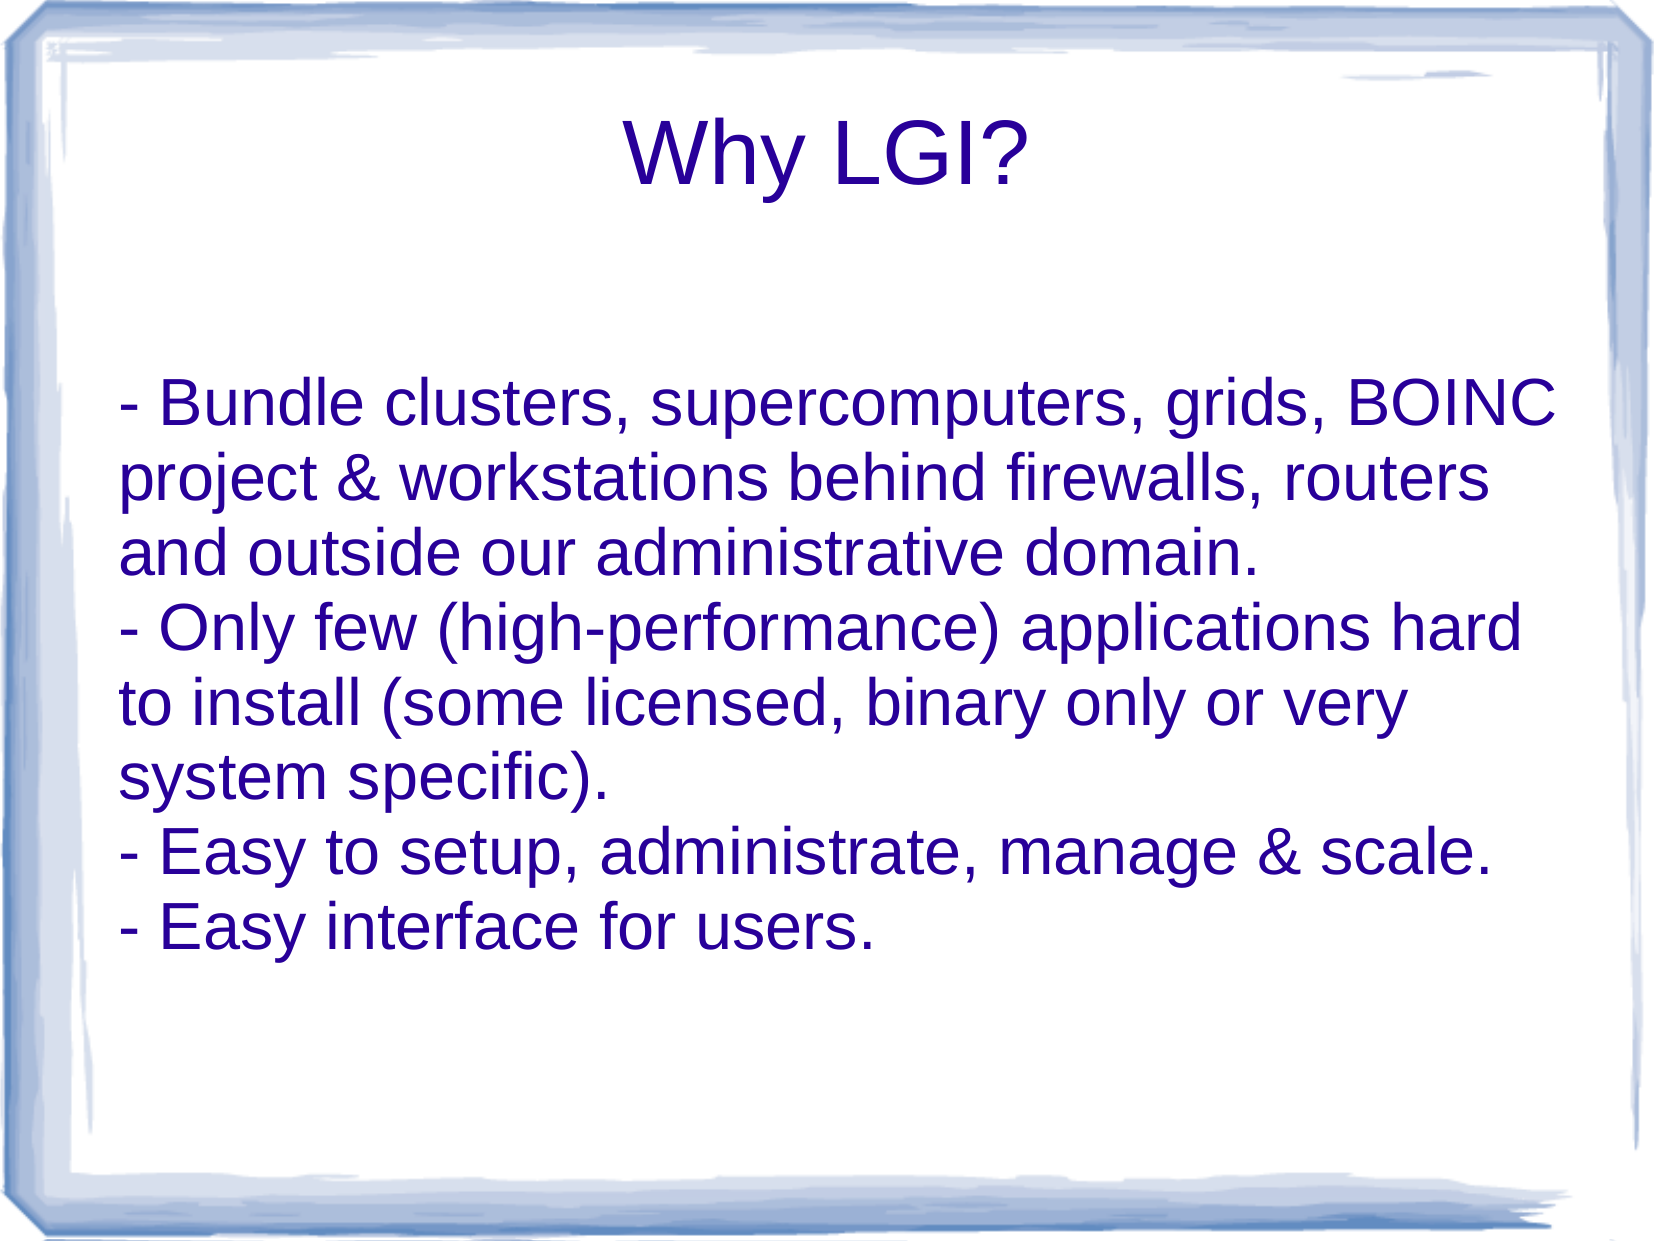

# Why LGI?
- Bundle clusters, supercomputers, grids, BOINC project & workstations behind firewalls, routers and outside our administrative domain.
- Only few (high-performance) applications hard to install (some licensed, binary only or very system specific).
- Easy to setup, administrate, manage & scale.
- Easy interface for users.